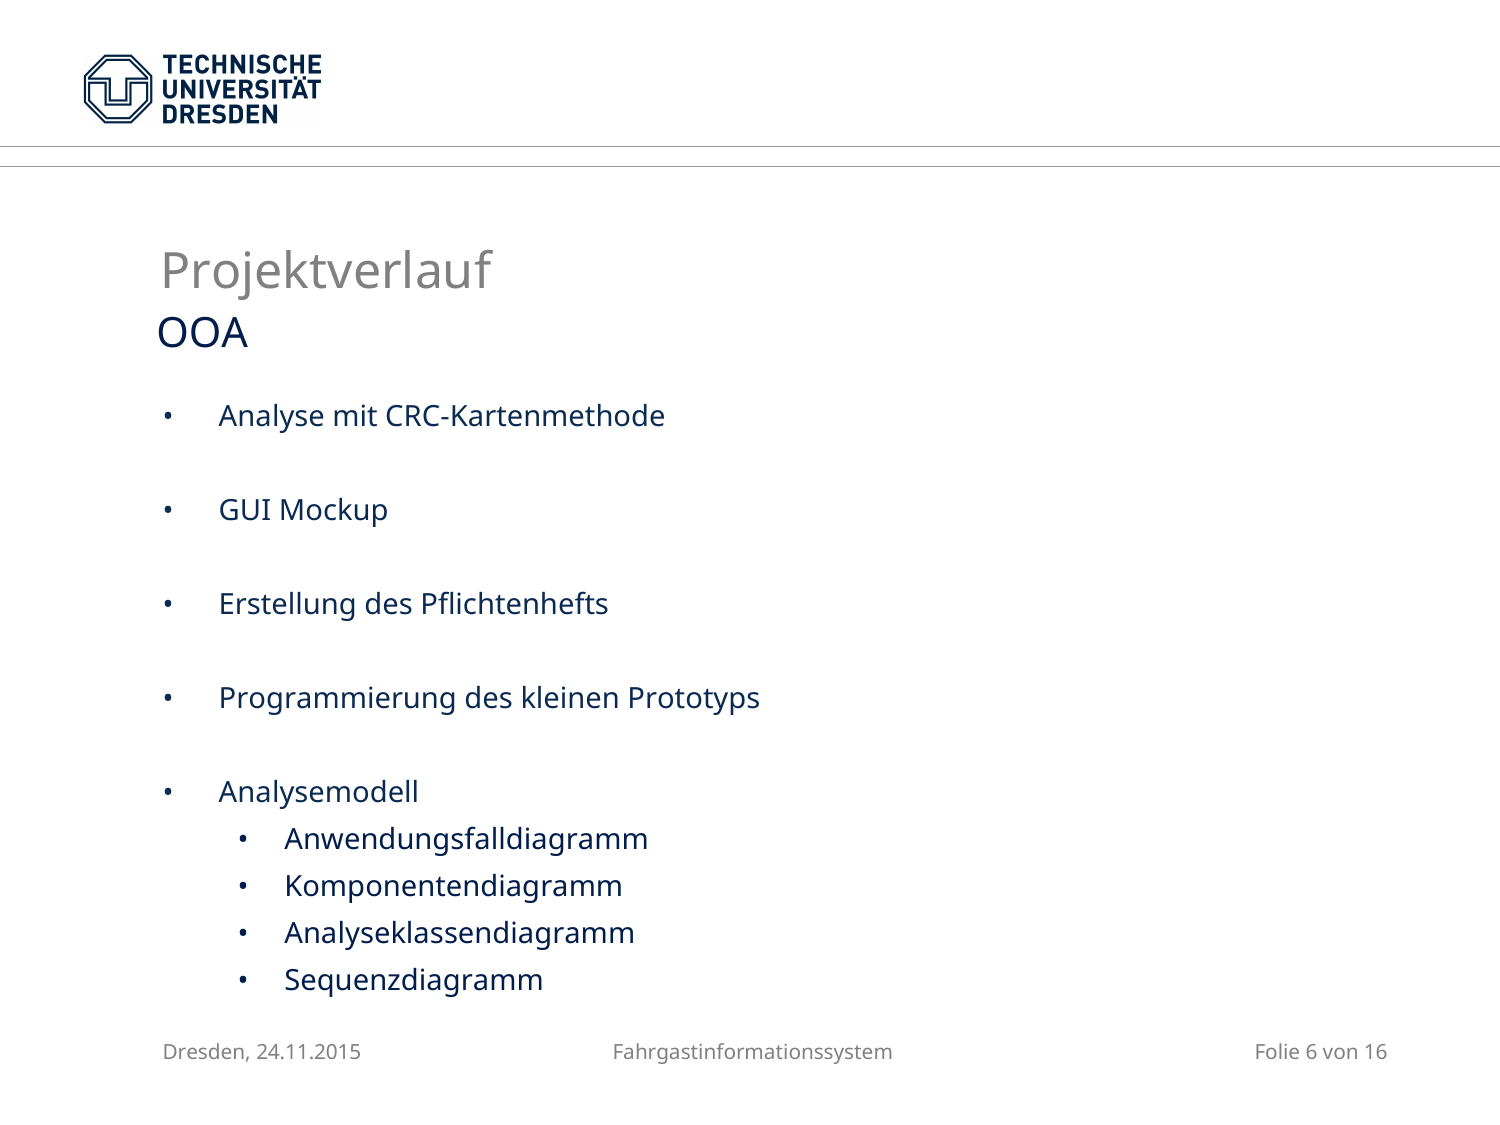

# Projektverlauf
OOA
Analyse mit CRC-Kartenmethode
GUI Mockup
Erstellung des Pflichtenhefts
Programmierung des kleinen Prototyps
Analysemodell
Anwendungsfalldiagramm
Komponentendiagramm
Analyseklassendiagramm
Sequenzdiagramm
6